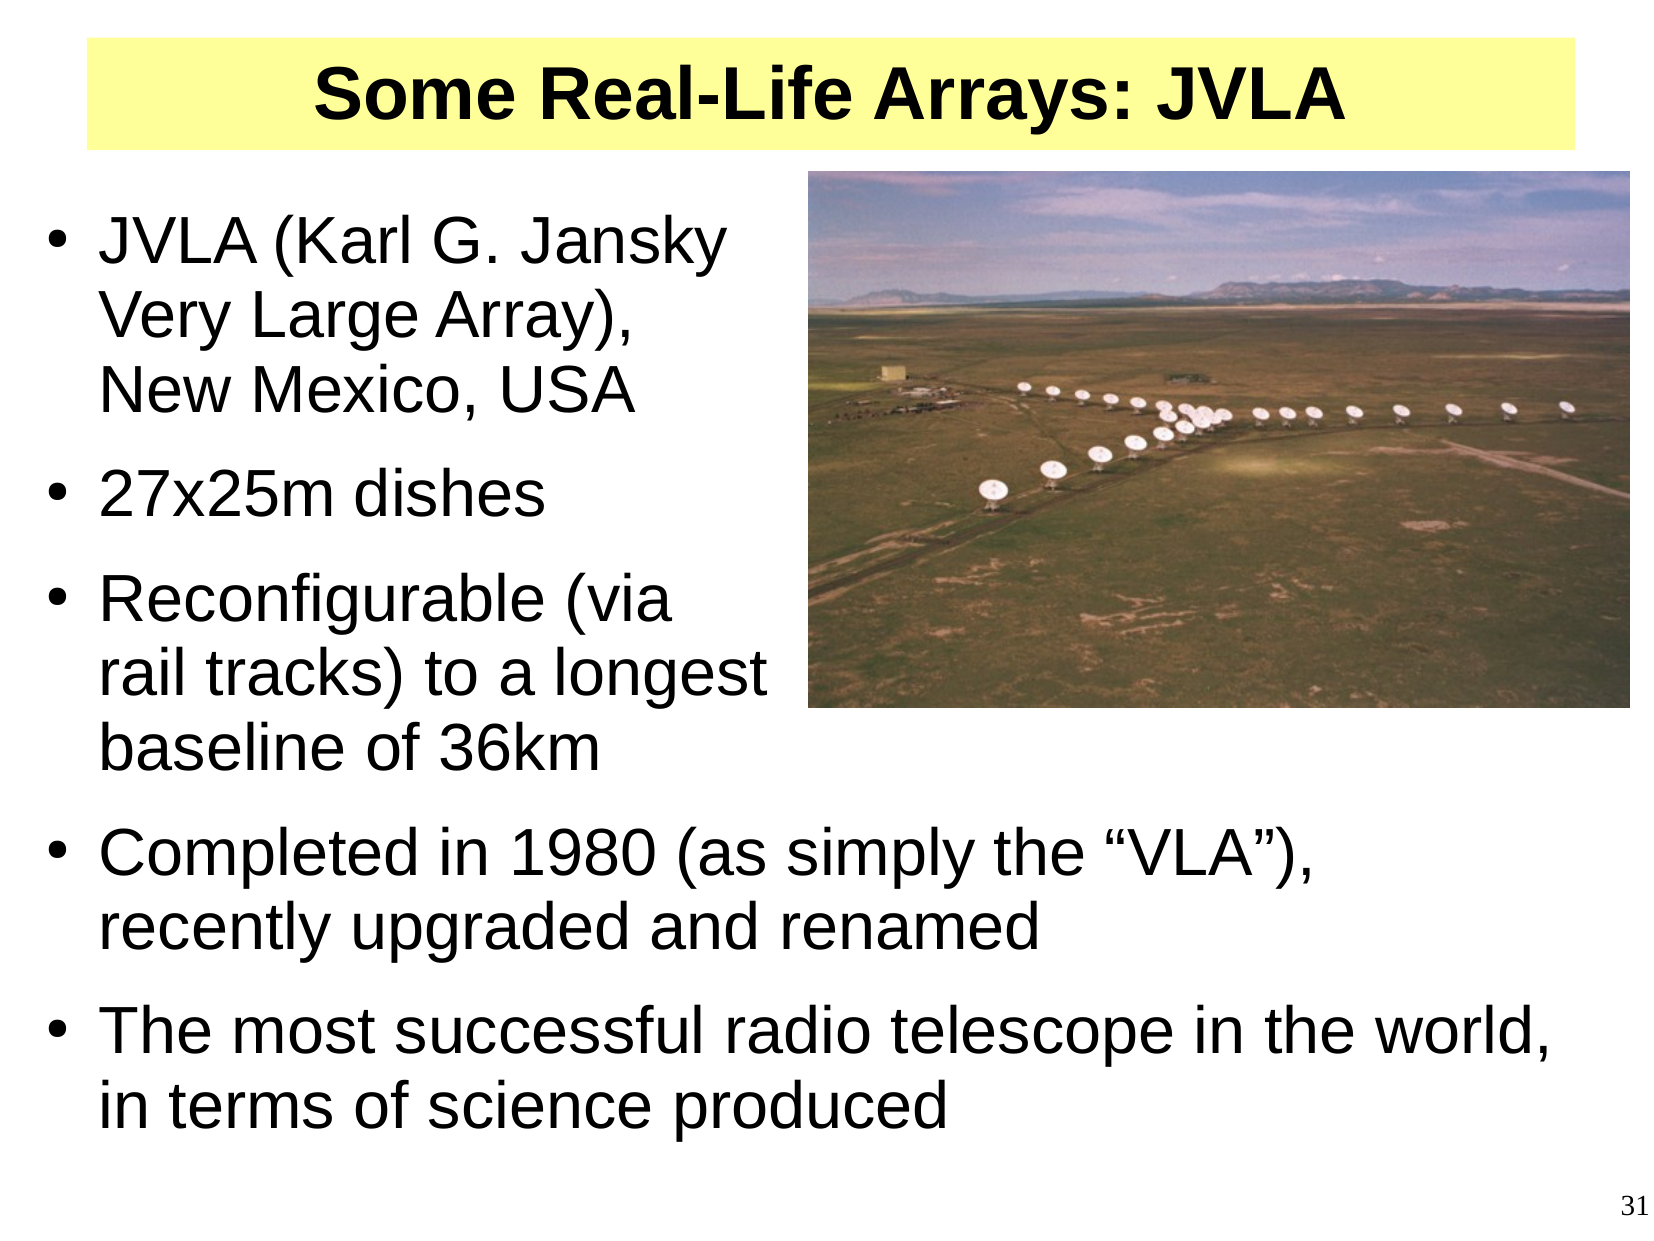

# Some Real-Life Arrays: JVLA
JVLA (Karl G. Jansky
Very Large Array),
New Mexico, USA
27x25m dishes
Reconfigurable (via
rail tracks) to a longest
baseline of 36km
Completed in 1980 (as simply the “VLA”),
recently upgraded and renamed
The most successful radio telescope in the world, in terms of science produced
31